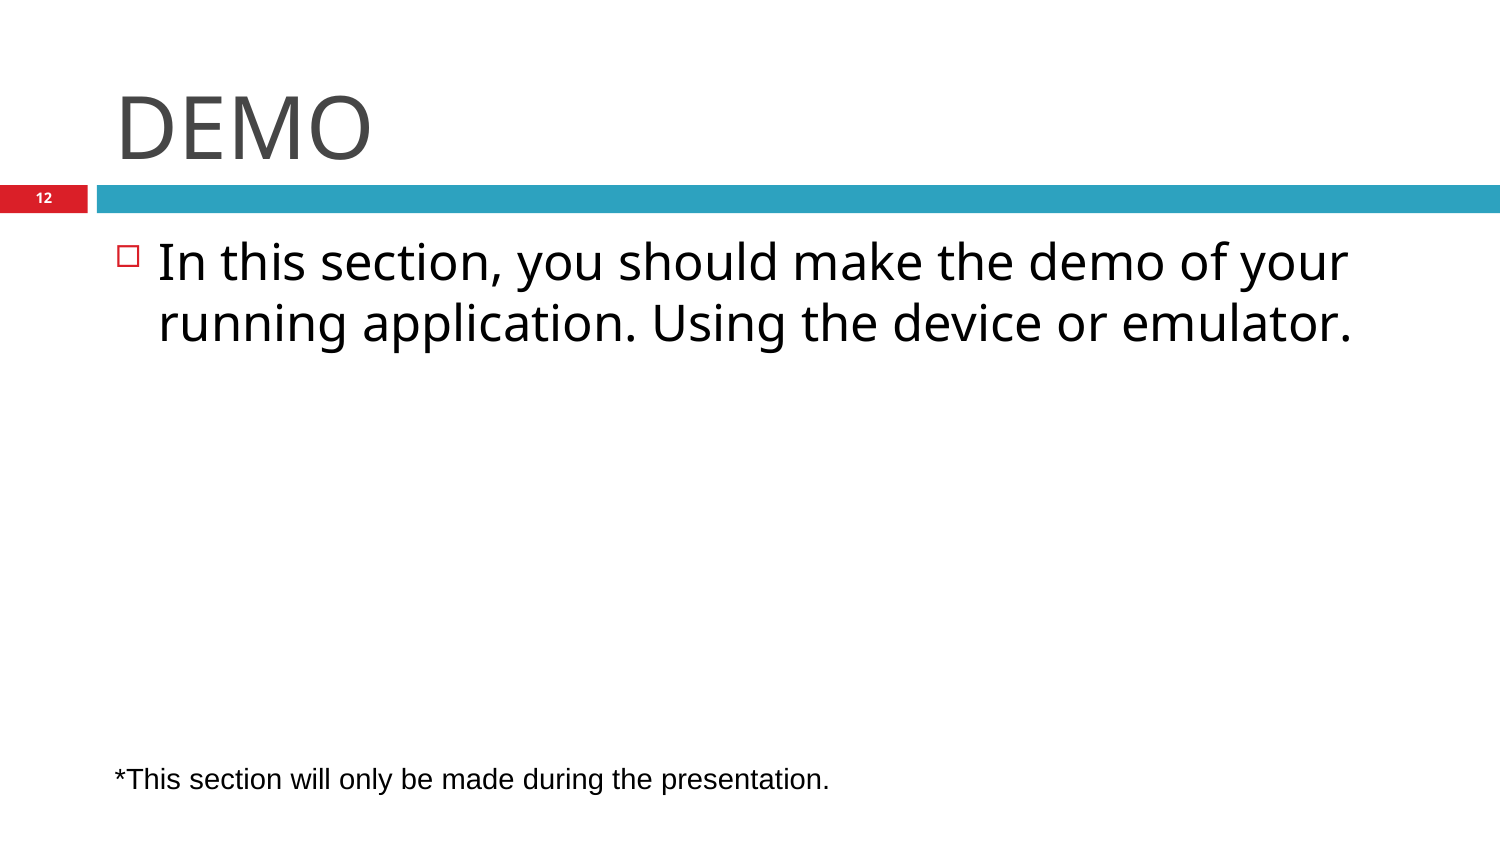

# DEMO
In this section, you should make the demo of your running application. Using the device or emulator.
*This section will only be made during the presentation.